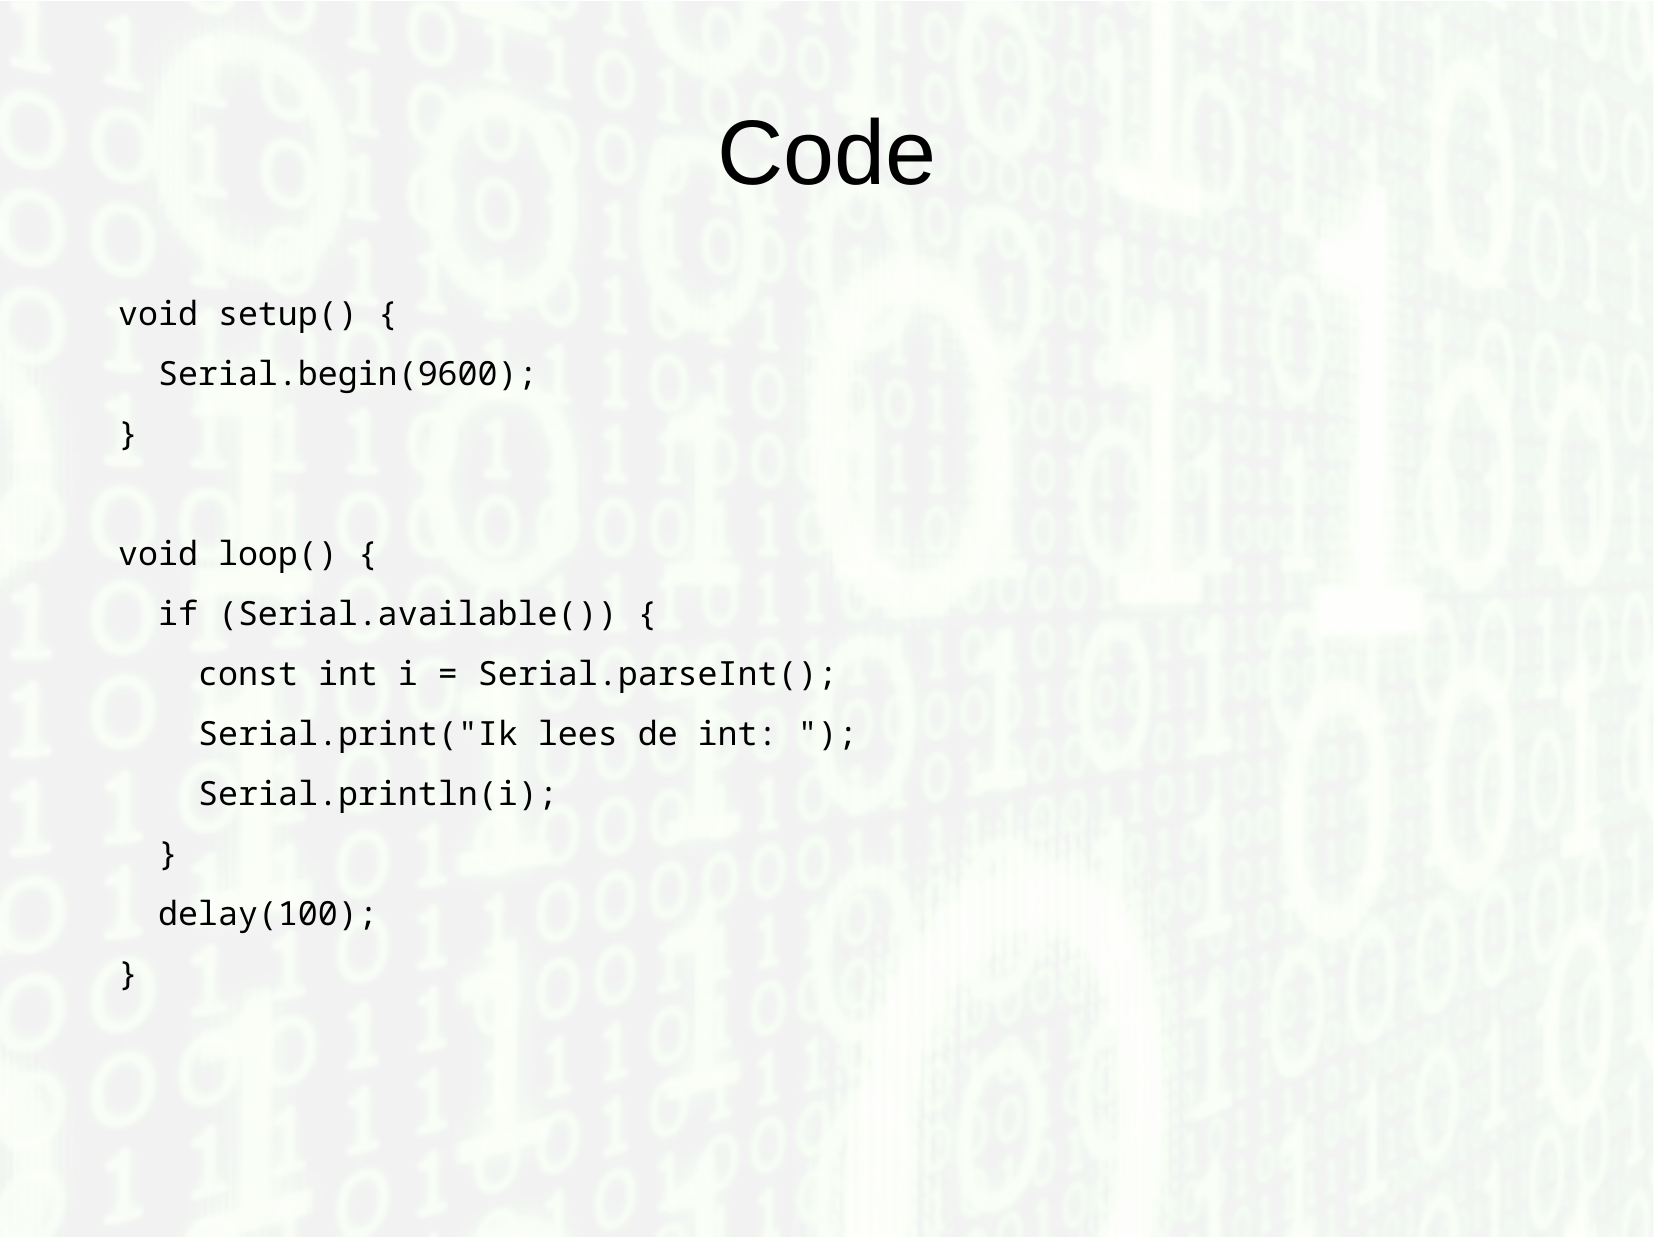

# Code
void setup() {
 Serial.begin(9600);
}
void loop() {
 if (Serial.available()) {
 const int i = Serial.parseInt();
 Serial.print("Ik lees de int: ");
 Serial.println(i);
 }
 delay(100);
}